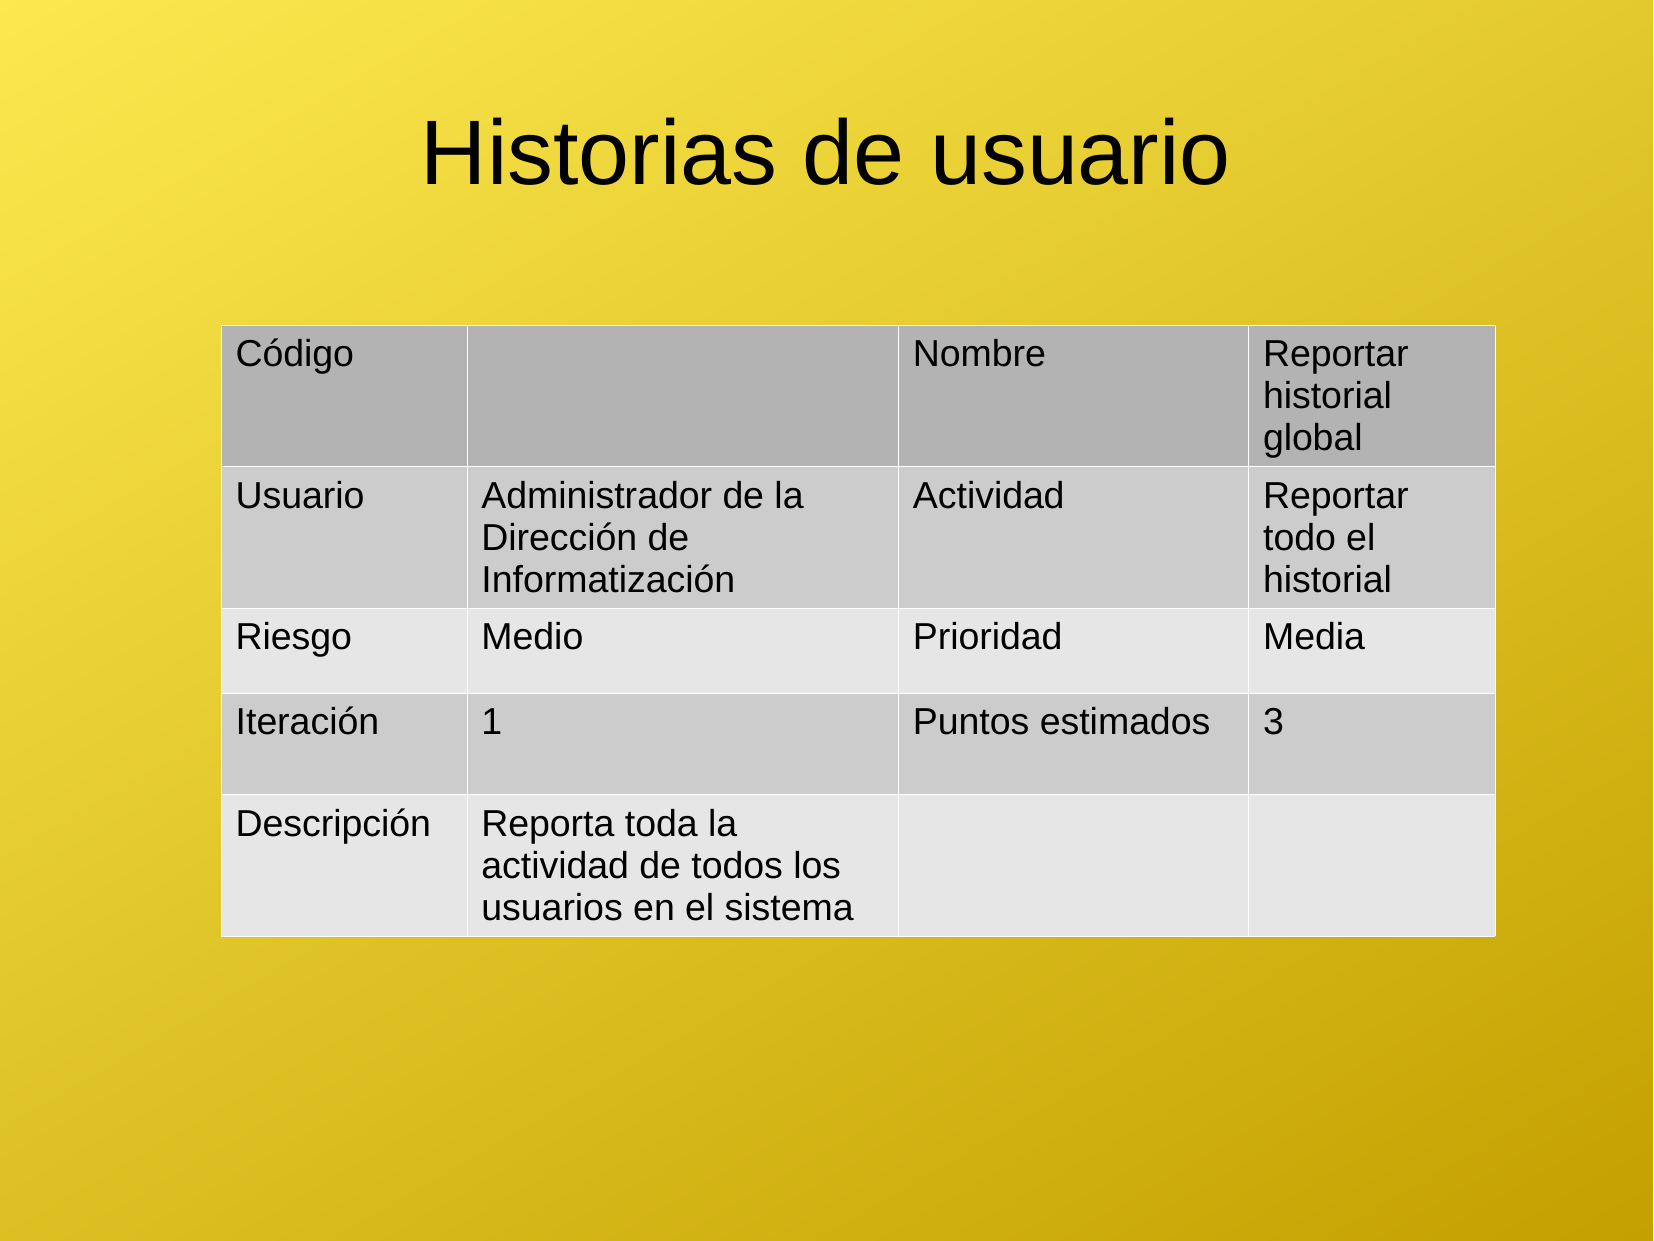

# Historias de usuario
| Código | | Nombre | Reportar historial global |
| --- | --- | --- | --- |
| Usuario | Administrador de la Dirección de Informatización | Actividad | Reportar todo el historial |
| Riesgo | Medio | Prioridad | Media |
| Iteración | 1 | Puntos estimados | 3 |
| Descripción | Reporta toda la actividad de todos los usuarios en el sistema | | |